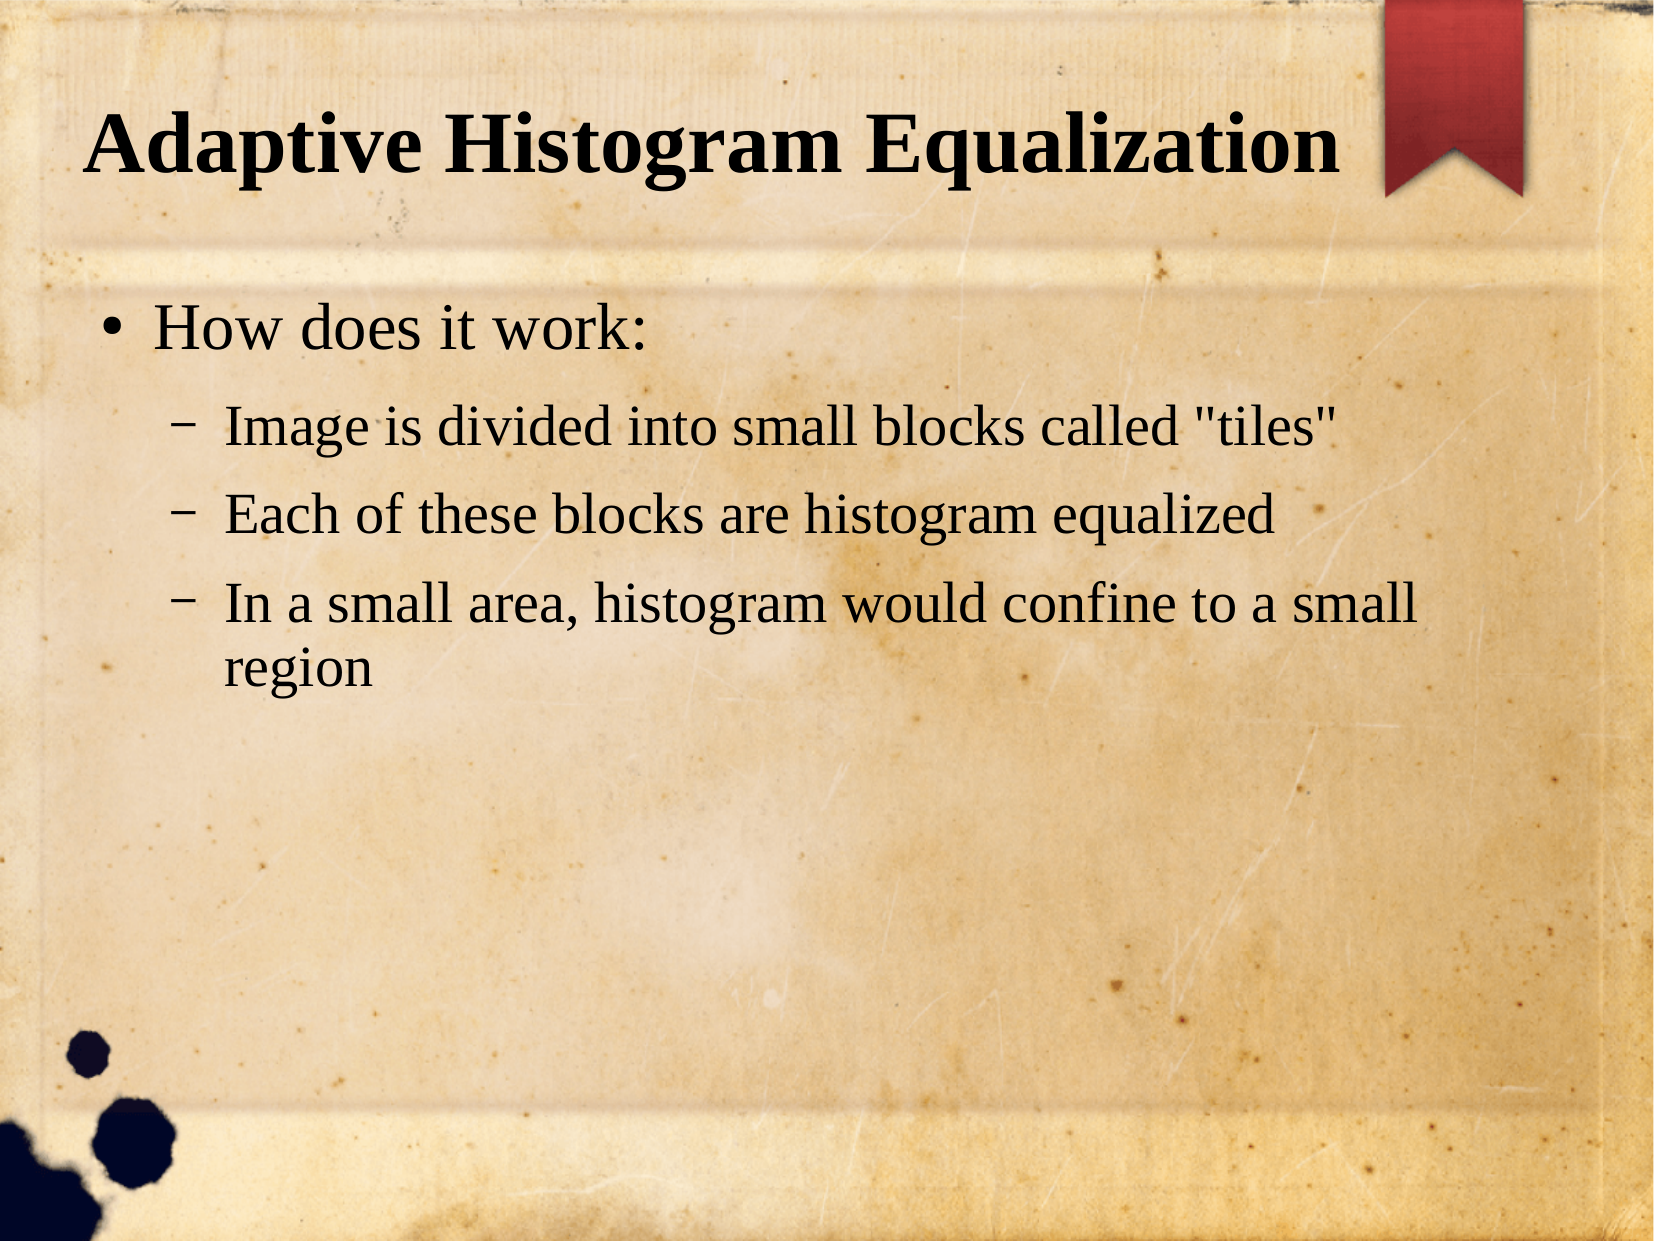

# Adaptive Histogram Equalization
How does it work:
Image is divided into small blocks called "tiles"
Each of these blocks are histogram equalized
In a small area, histogram would confine to a small region